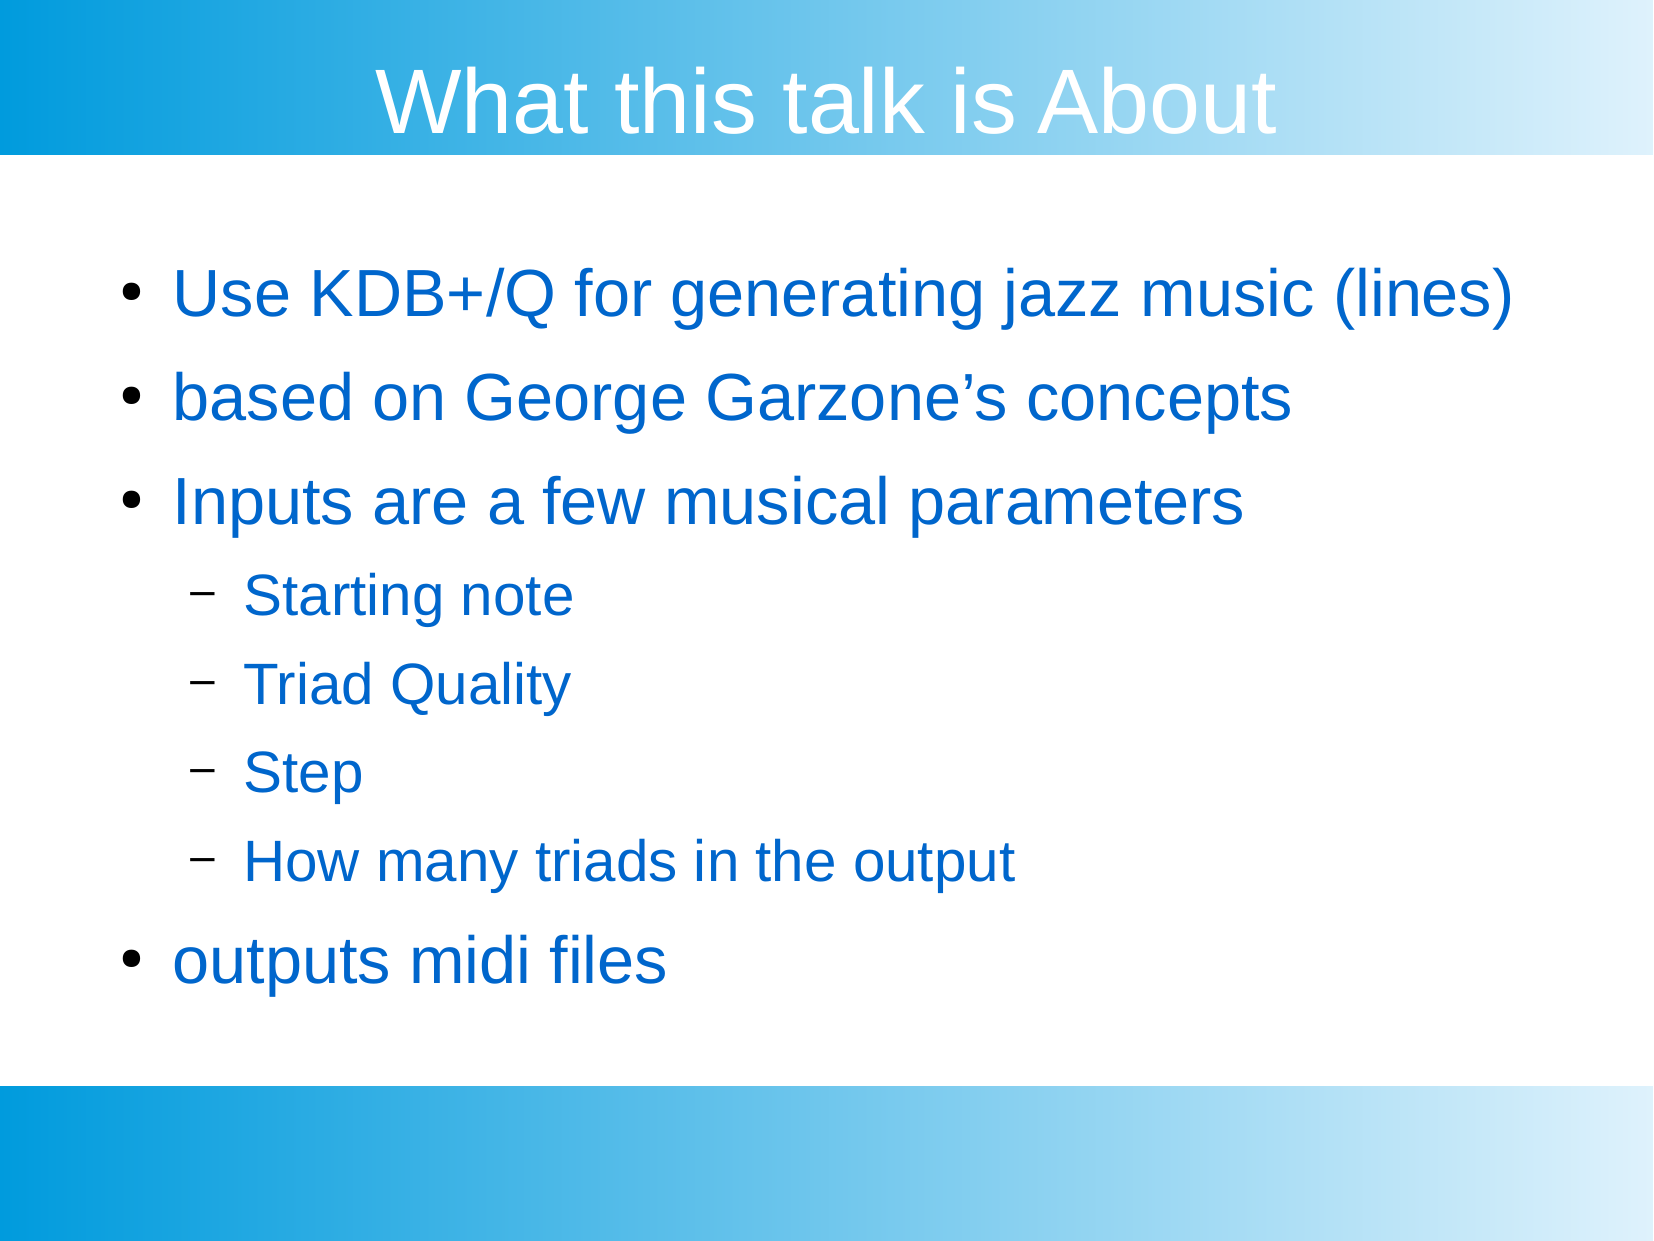

# What this talk is About
Use KDB+/Q for generating jazz music (lines)
based on George Garzone’s concepts
Inputs are a few musical parameters
Starting note
Triad Quality
Step
How many triads in the output
outputs midi files